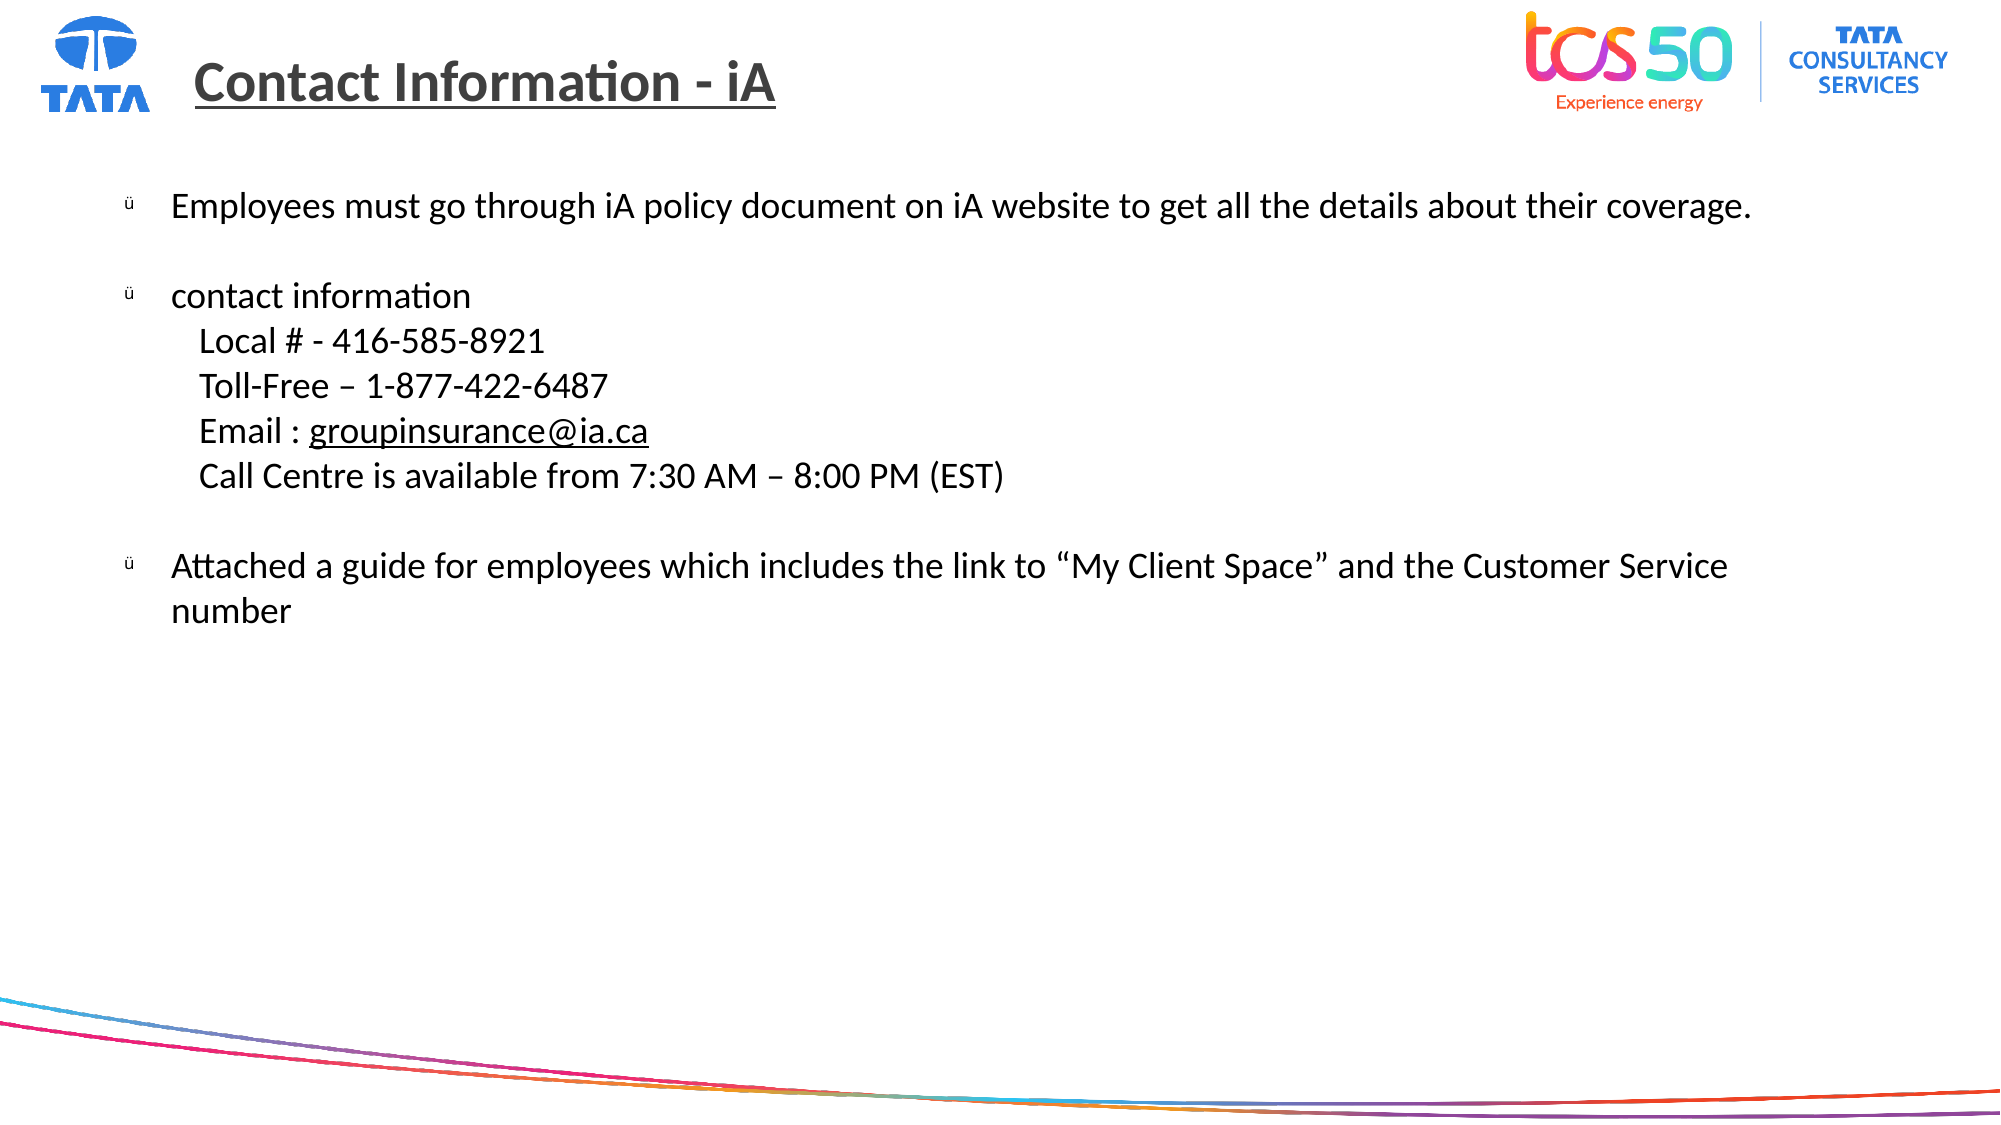

# Contact Information - iA
Employees must go through iA policy document on iA website to get all the details about their coverage.
contact information
	Local # - 416-585-8921
	Toll-Free – 1-877-422-6487
	Email : groupinsurance@ia.ca
	Call Centre is available from 7:30 AM – 8:00 PM (EST)
Attached a guide for employees which includes the link to “My Client Space” and the Customer Service number